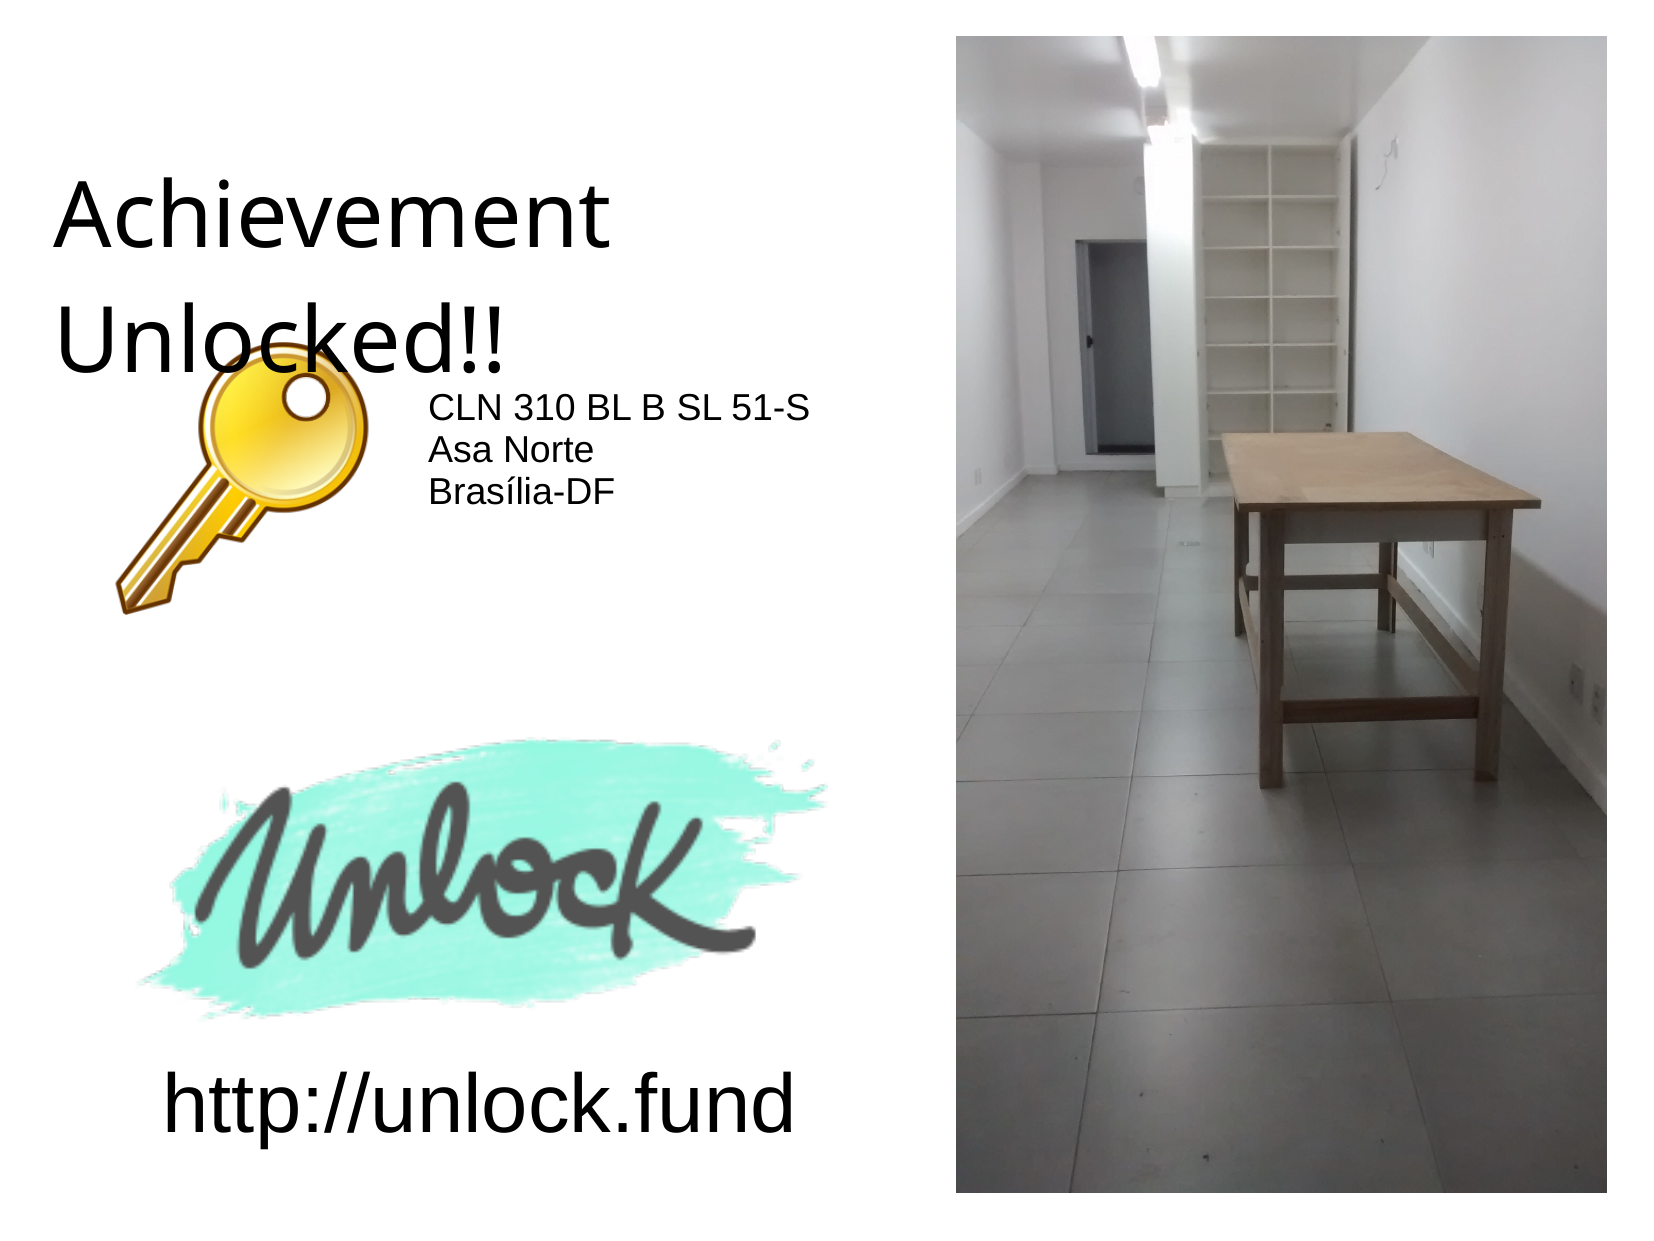

Achievement Unlocked!!
CLN 310 BL B SL 51-S
Asa Norte
Brasília-DF
http://unlock.fund